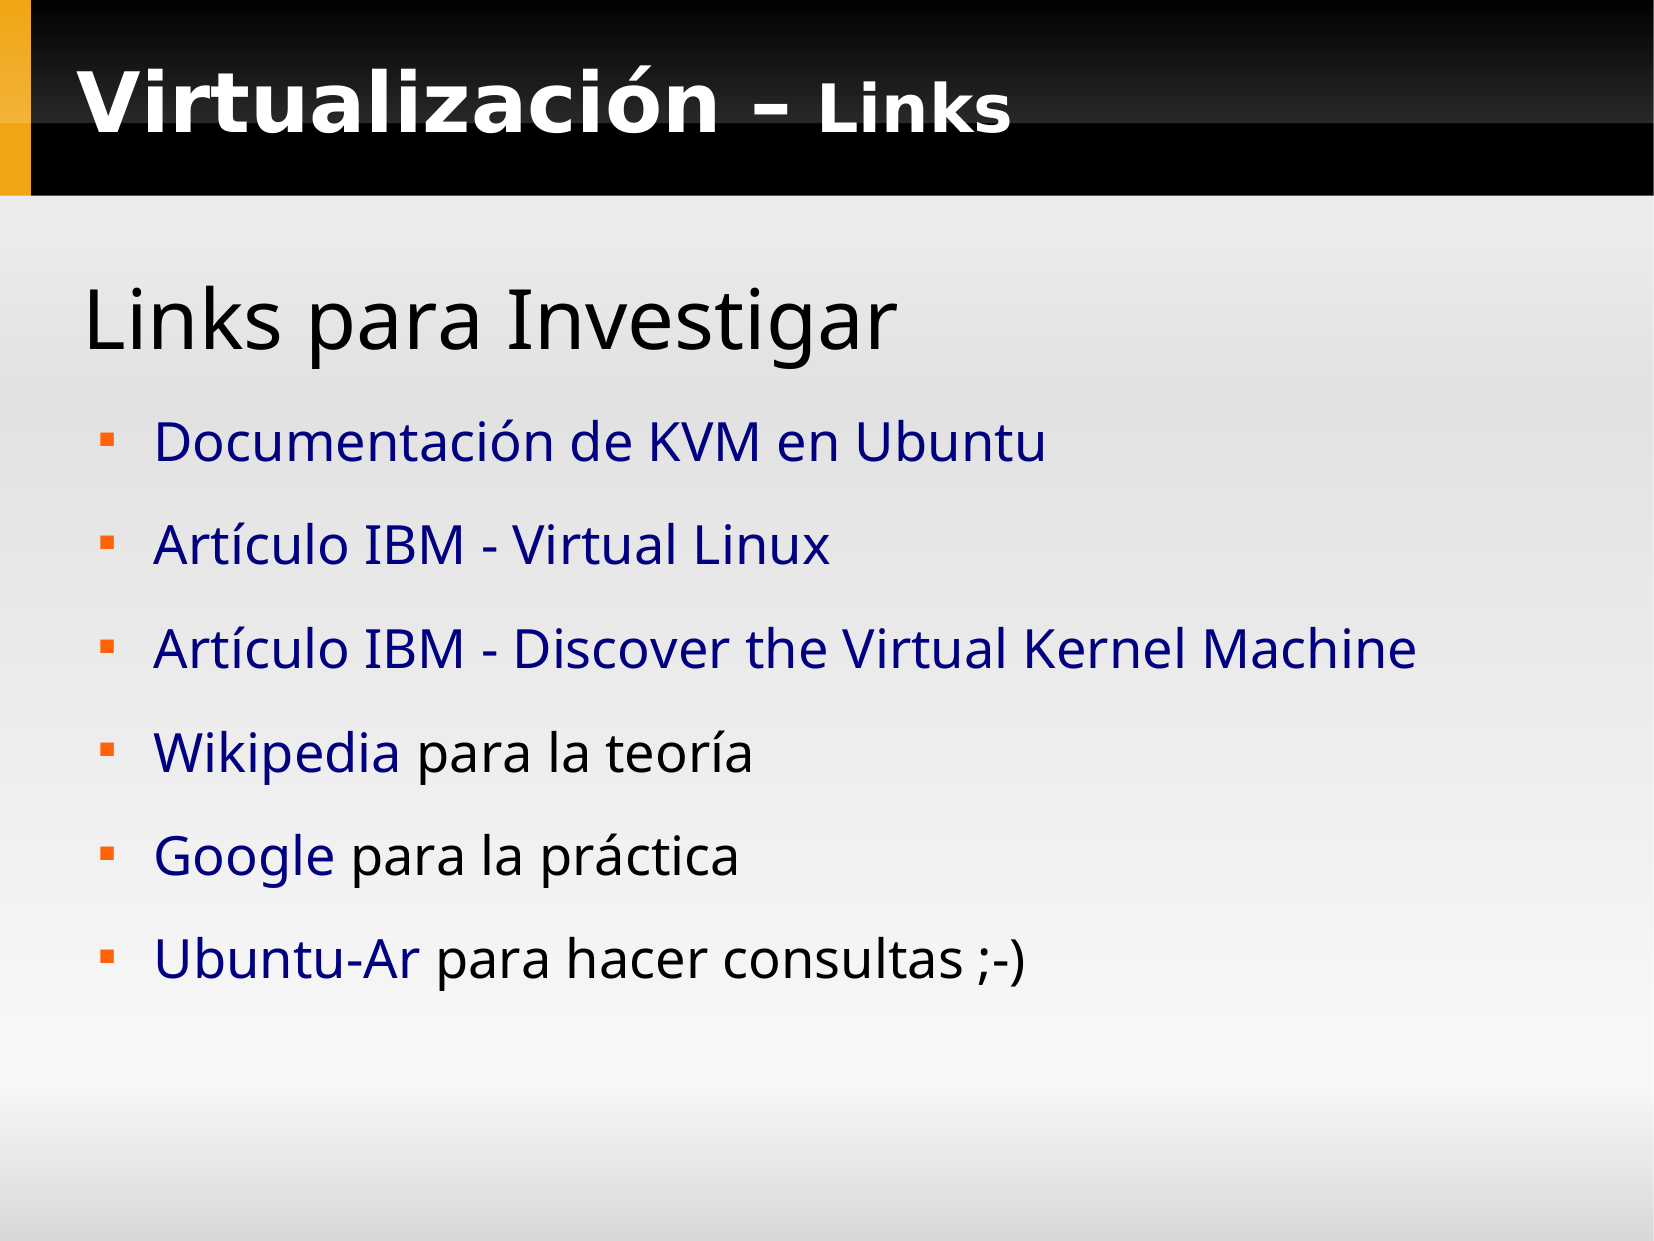

# Virtualización – Links
Links para Investigar
Documentación de KVM en Ubuntu
Artículo IBM - Virtual Linux
Artículo IBM - Discover the Virtual Kernel Machine
Wikipedia para la teoría
Google para la práctica
Ubuntu-Ar para hacer consultas ;-)